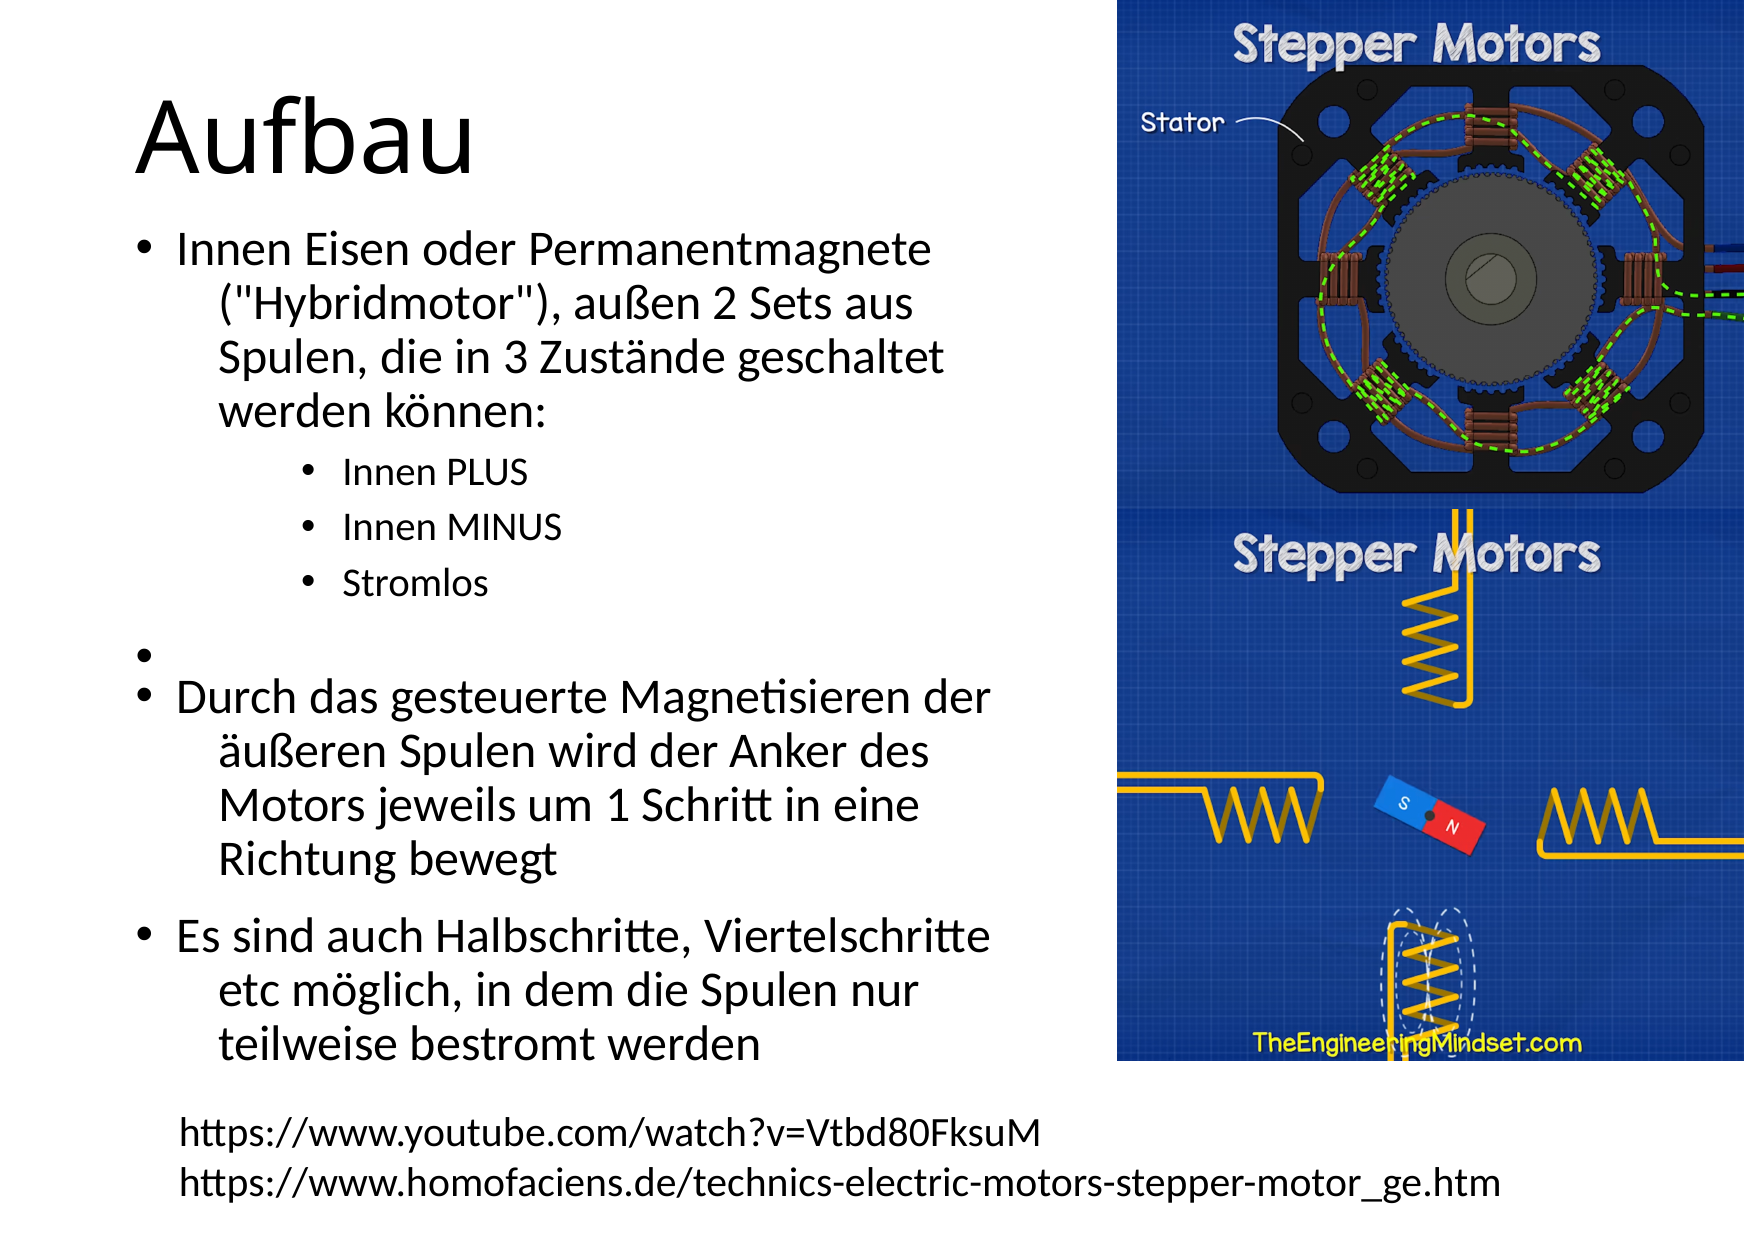

# Aufbau
Innen Eisen oder Permanentmagnete ("Hybridmotor"), außen 2 Sets aus Spulen, die in 3 Zustände geschaltet werden können:
Innen PLUS
Innen MINUS
Stromlos
Durch das gesteuerte Magnetisieren der äußeren Spulen wird der Anker des Motors jeweils um 1 Schritt in eine Richtung bewegt
Es sind auch Halbschritte, Viertelschritte etc möglich, in dem die Spulen nur teilweise bestromt werden
https://www.youtube.com/watch?v=Vtbd80FksuM
https://www.homofaciens.de/technics-electric-motors-stepper-motor_ge.htm